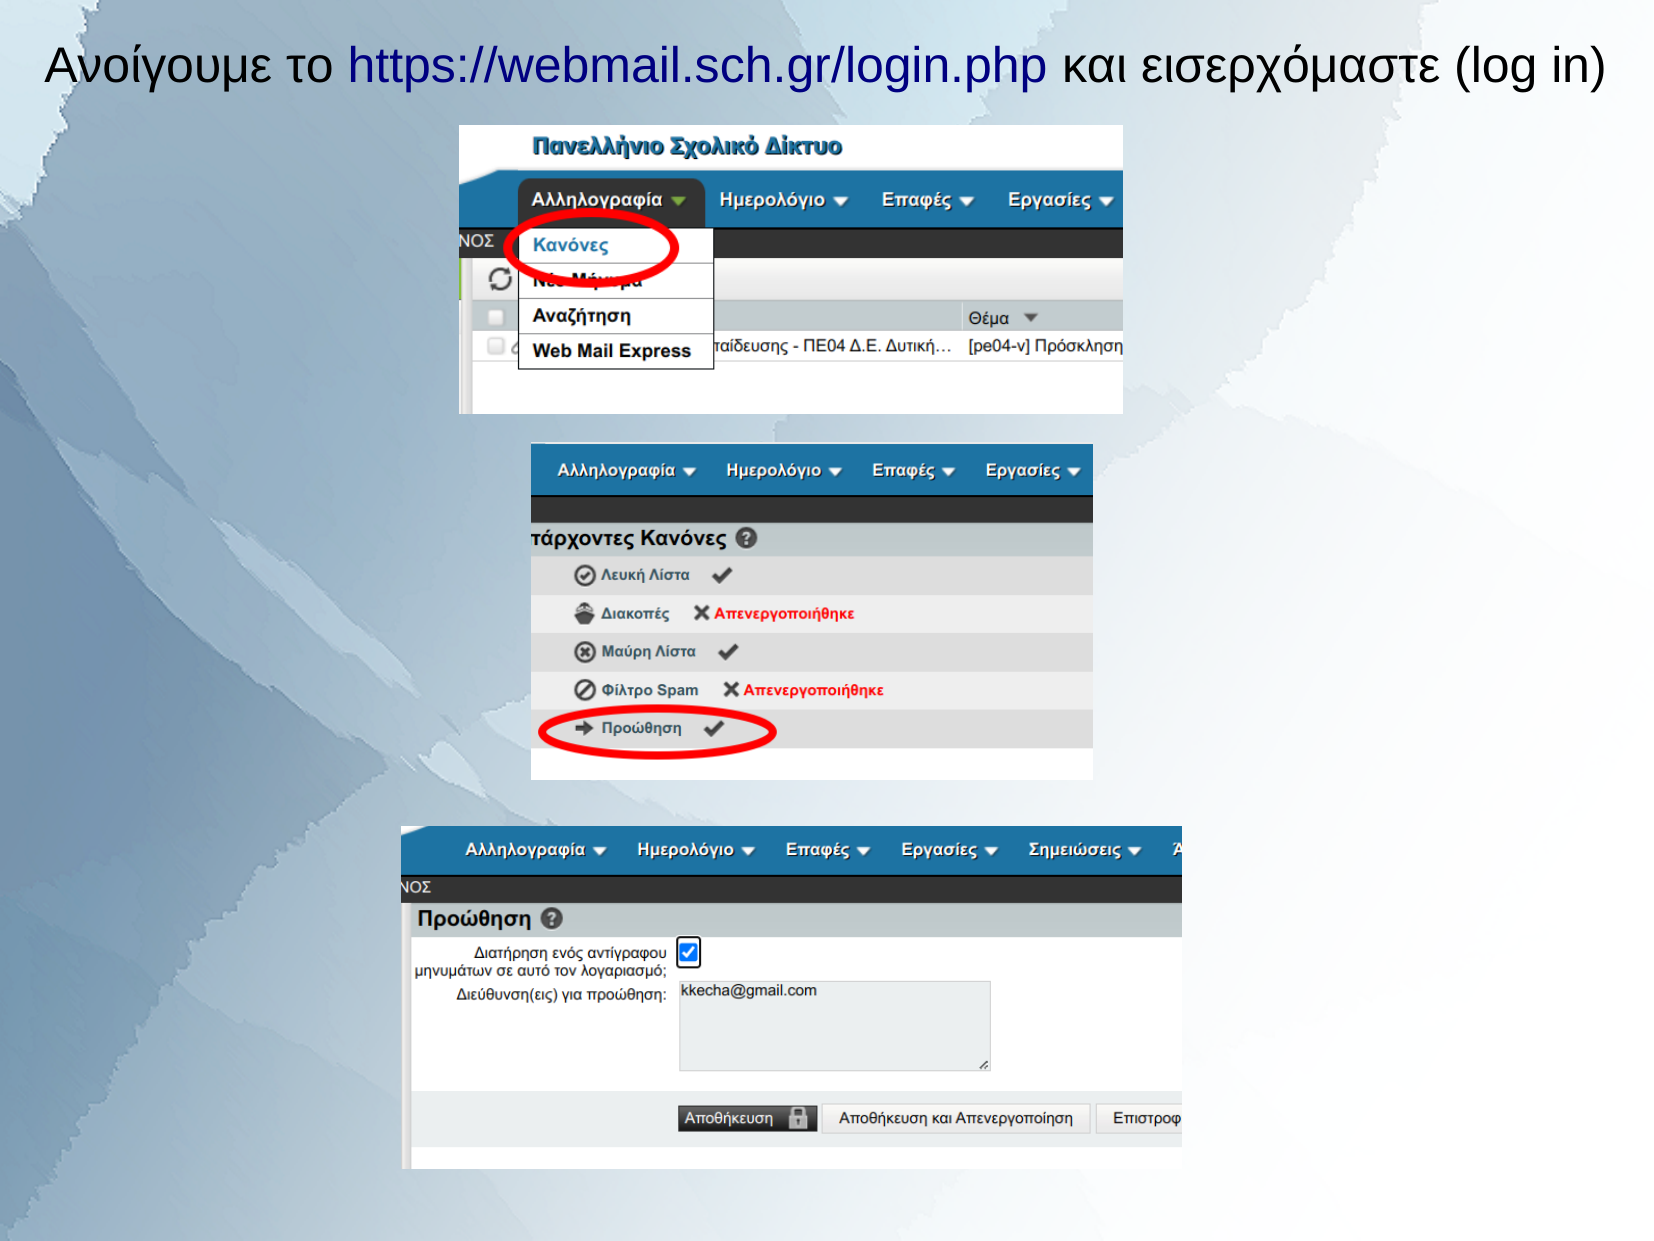

Ανοίγουμε το https://webmail.sch.gr/login.php και εισερχόμαστε (log in)